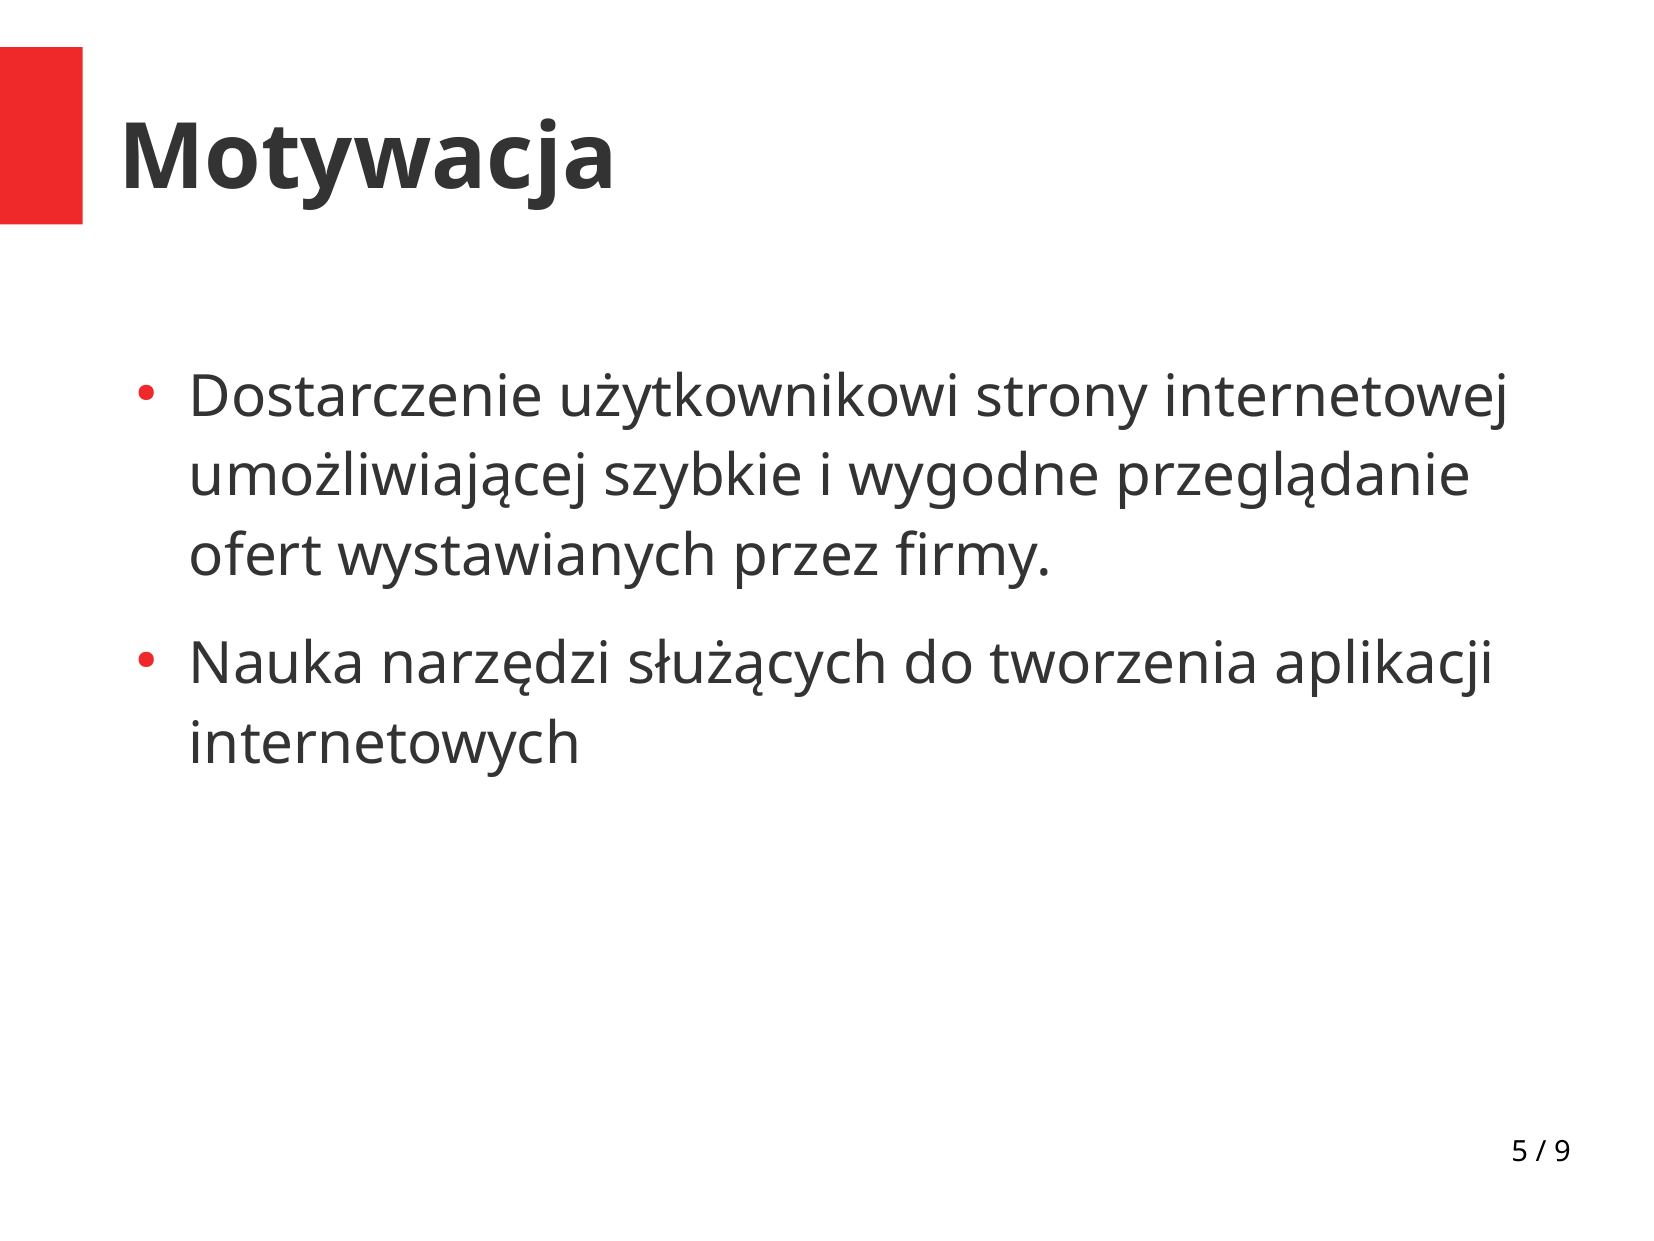

# Motywacja
Dostarczenie użytkownikowi strony internetowej umożliwiającej szybkie i wygodne przeglądanie ofert wystawianych przez firmy.
Nauka narzędzi służących do tworzenia aplikacji internetowych
5